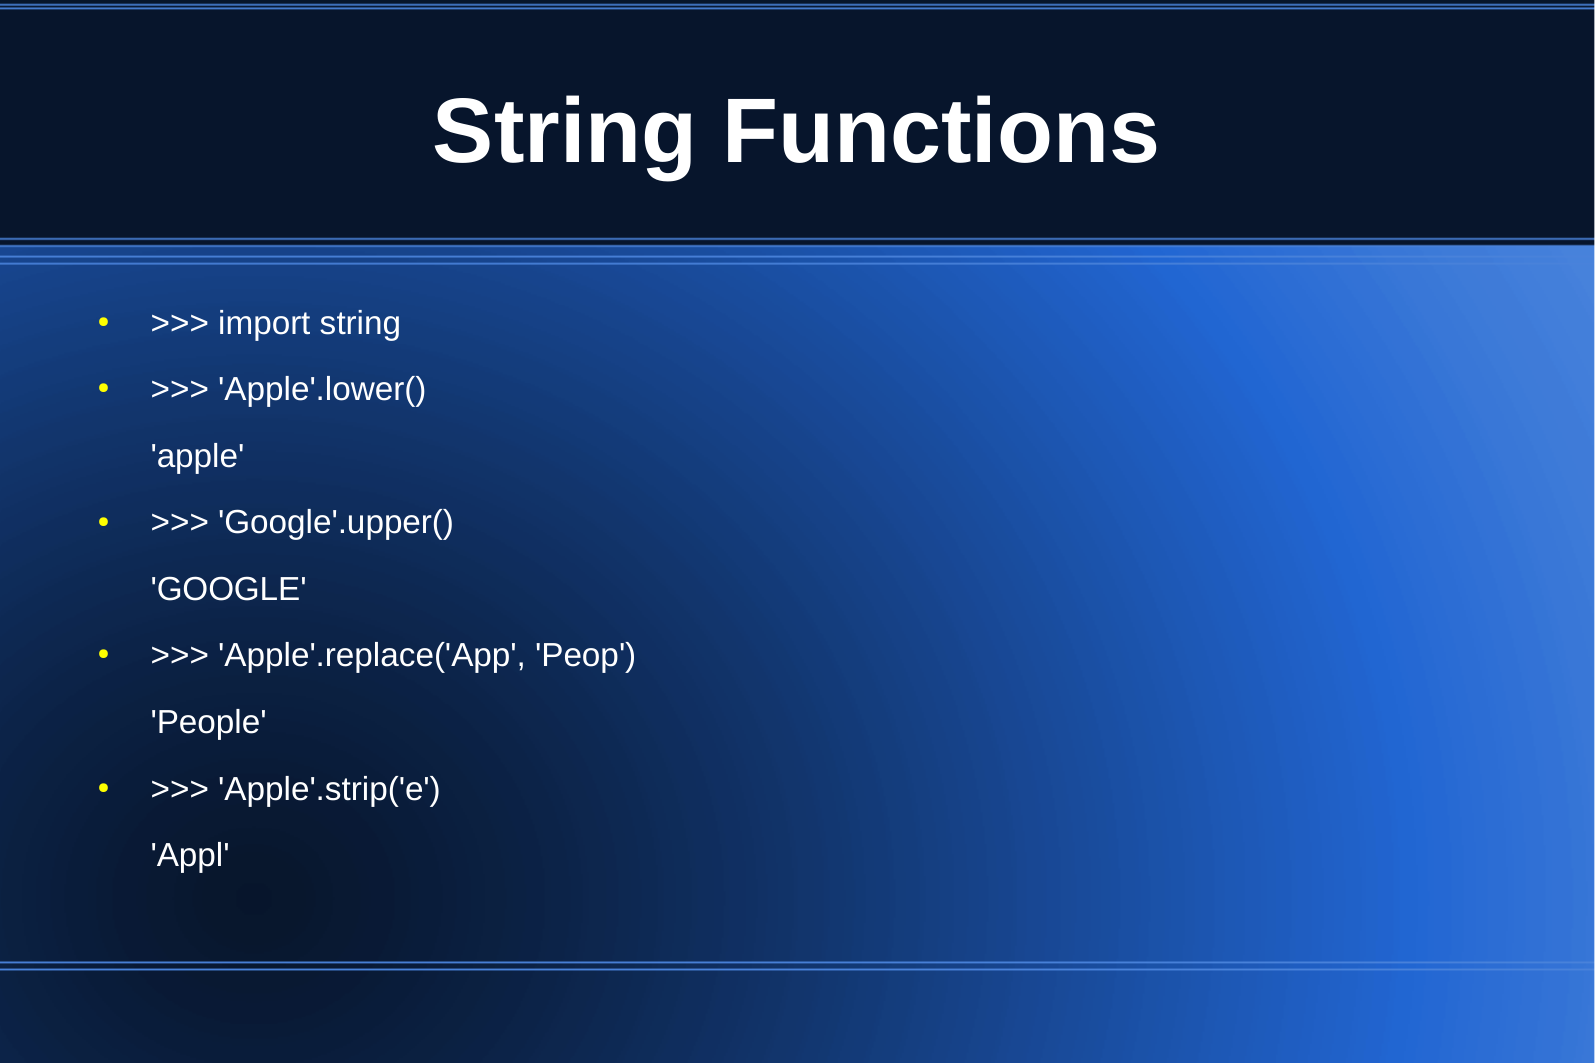

# String Functions
>>> import string
>>> 'Apple'.lower()
'apple'
>>> 'Google'.upper()
'GOOGLE'
>>> 'Apple'.replace('App', 'Peop')
'People'
>>> 'Apple'.strip('e')
'Appl'